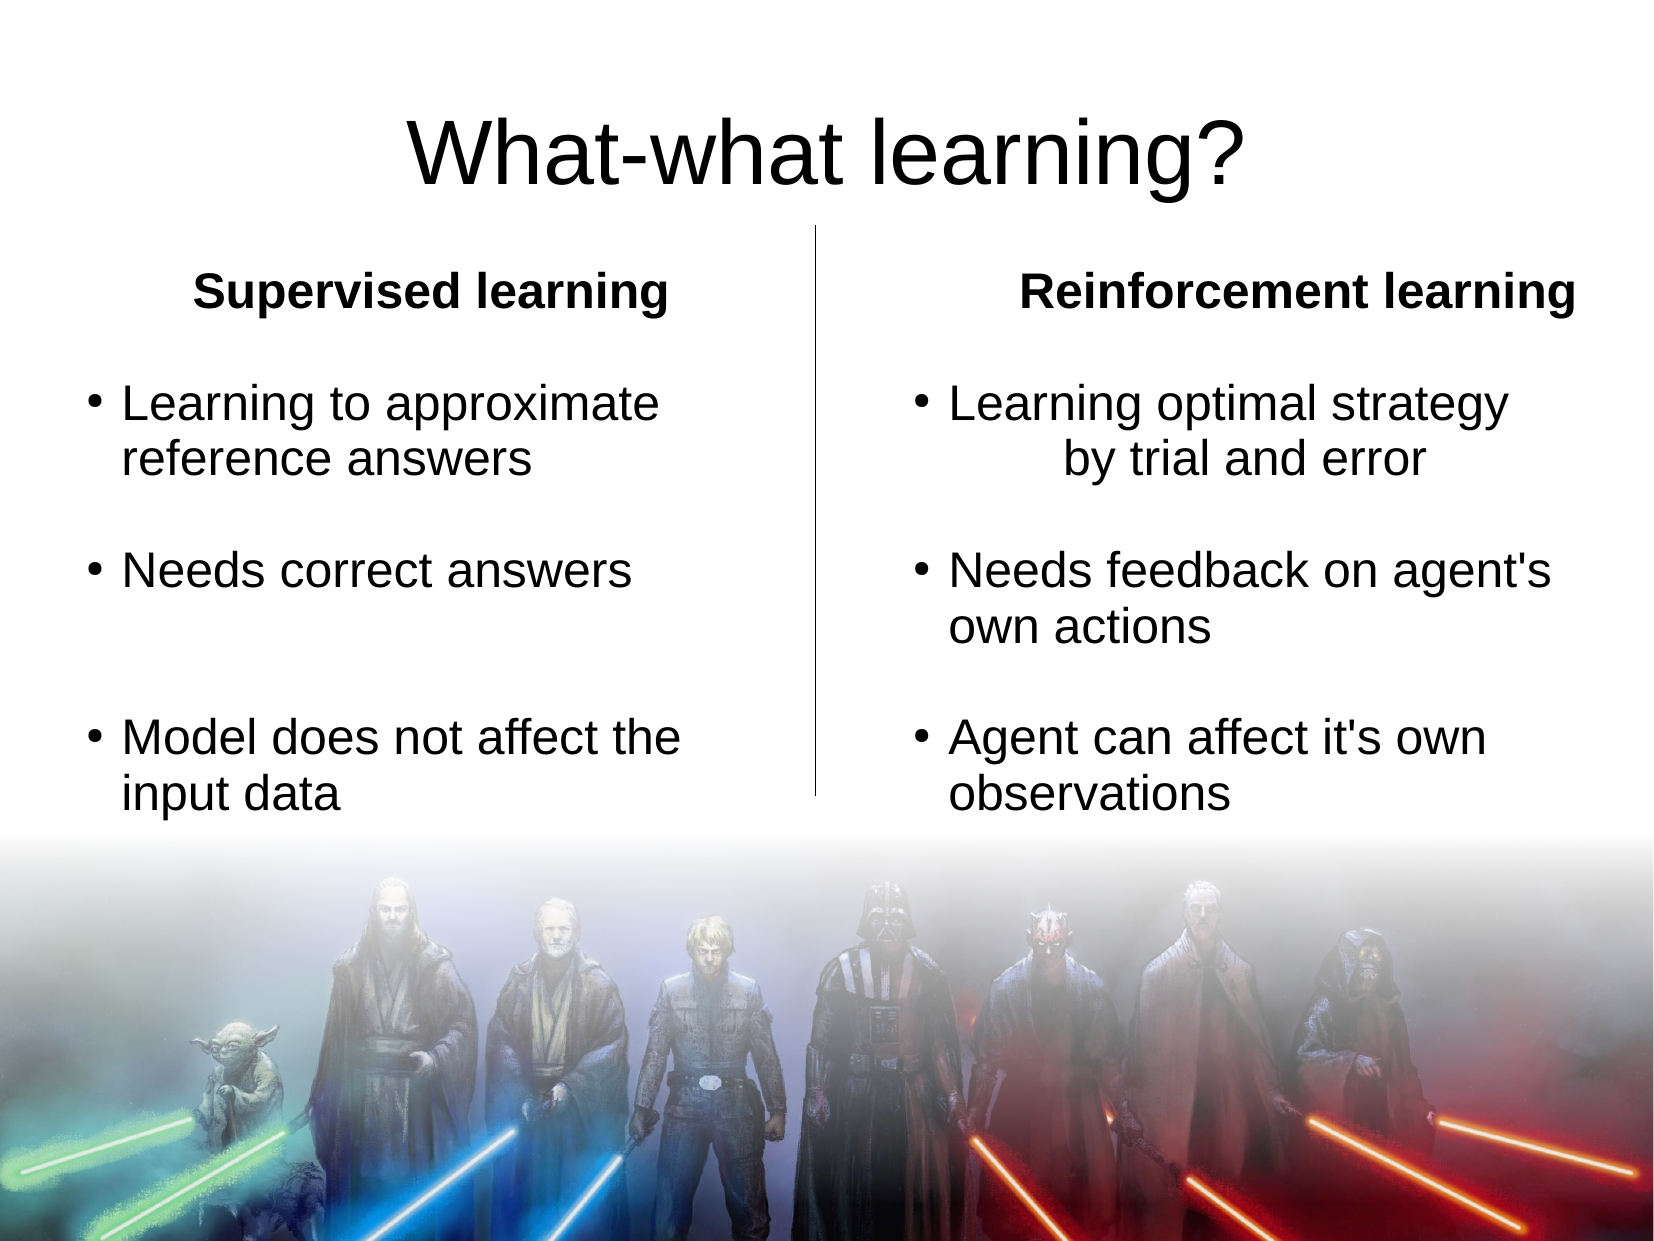

# What-what learning?
Supervised learning
Learning to approximate reference answers
Needs correct answers
Model does not affect the input data
Reinforcement learning
Learning optimal strategy
by trial and error
Needs feedback on agent's own actions
Agent can affect it's own observations